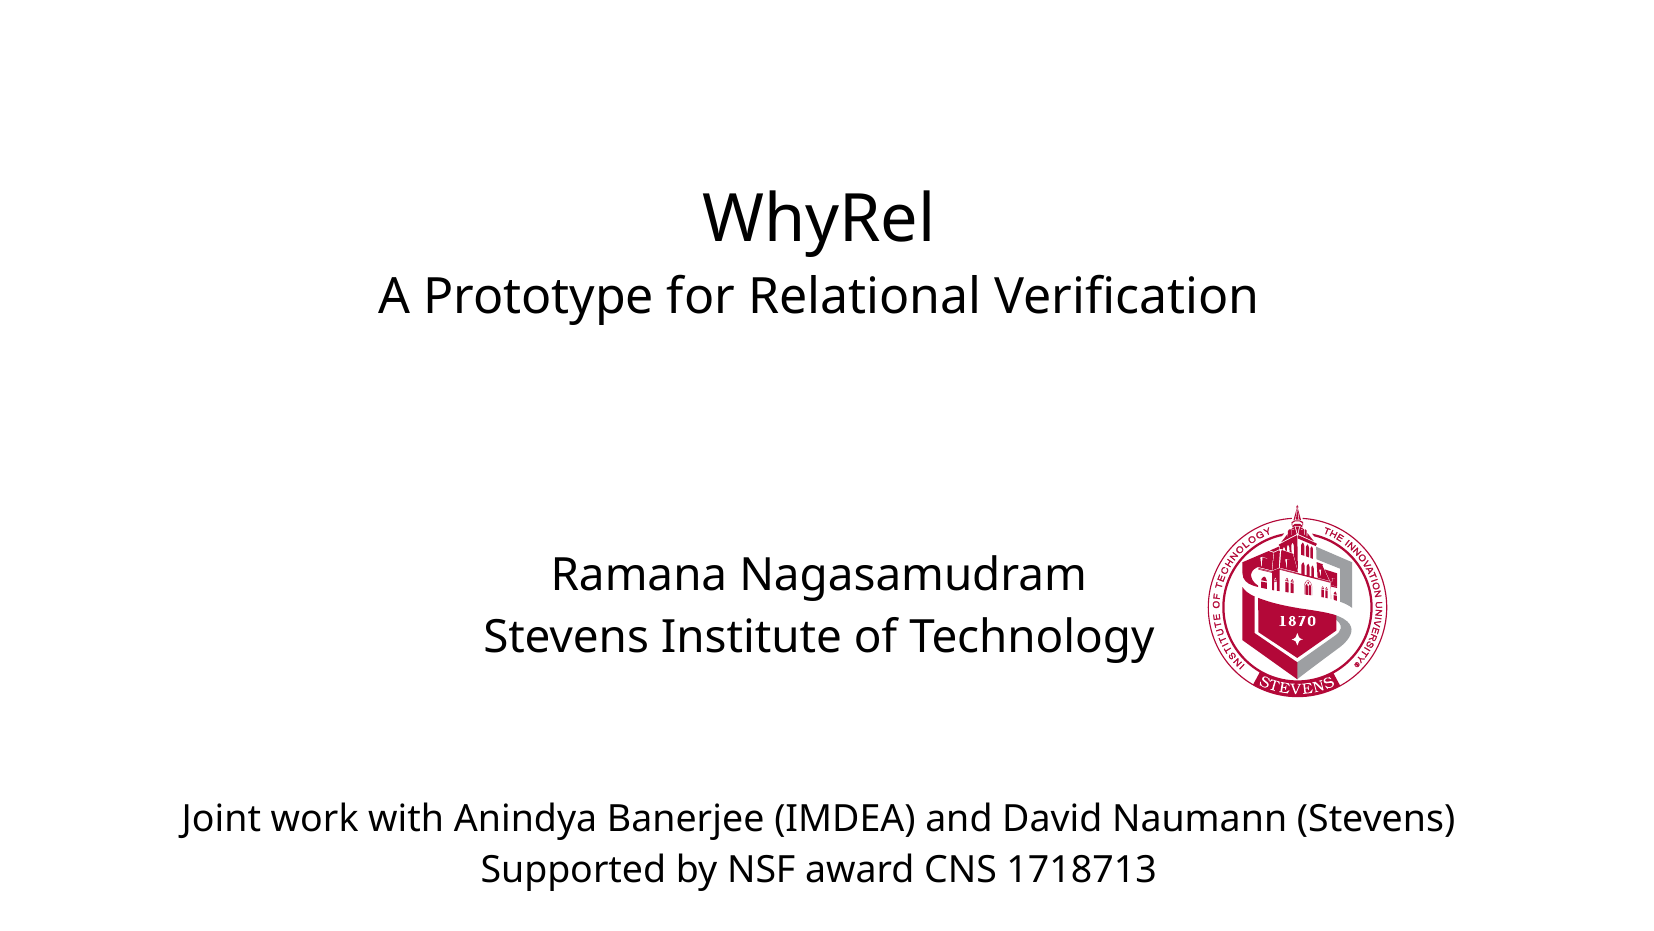

# WhyRel
A Prototype for Relational Verification
Ramana Nagasamudram
Stevens Institute of Technology
Joint work with Anindya Banerjee (IMDEA) and David Naumann (Stevens)
Supported by NSF award CNS 1718713